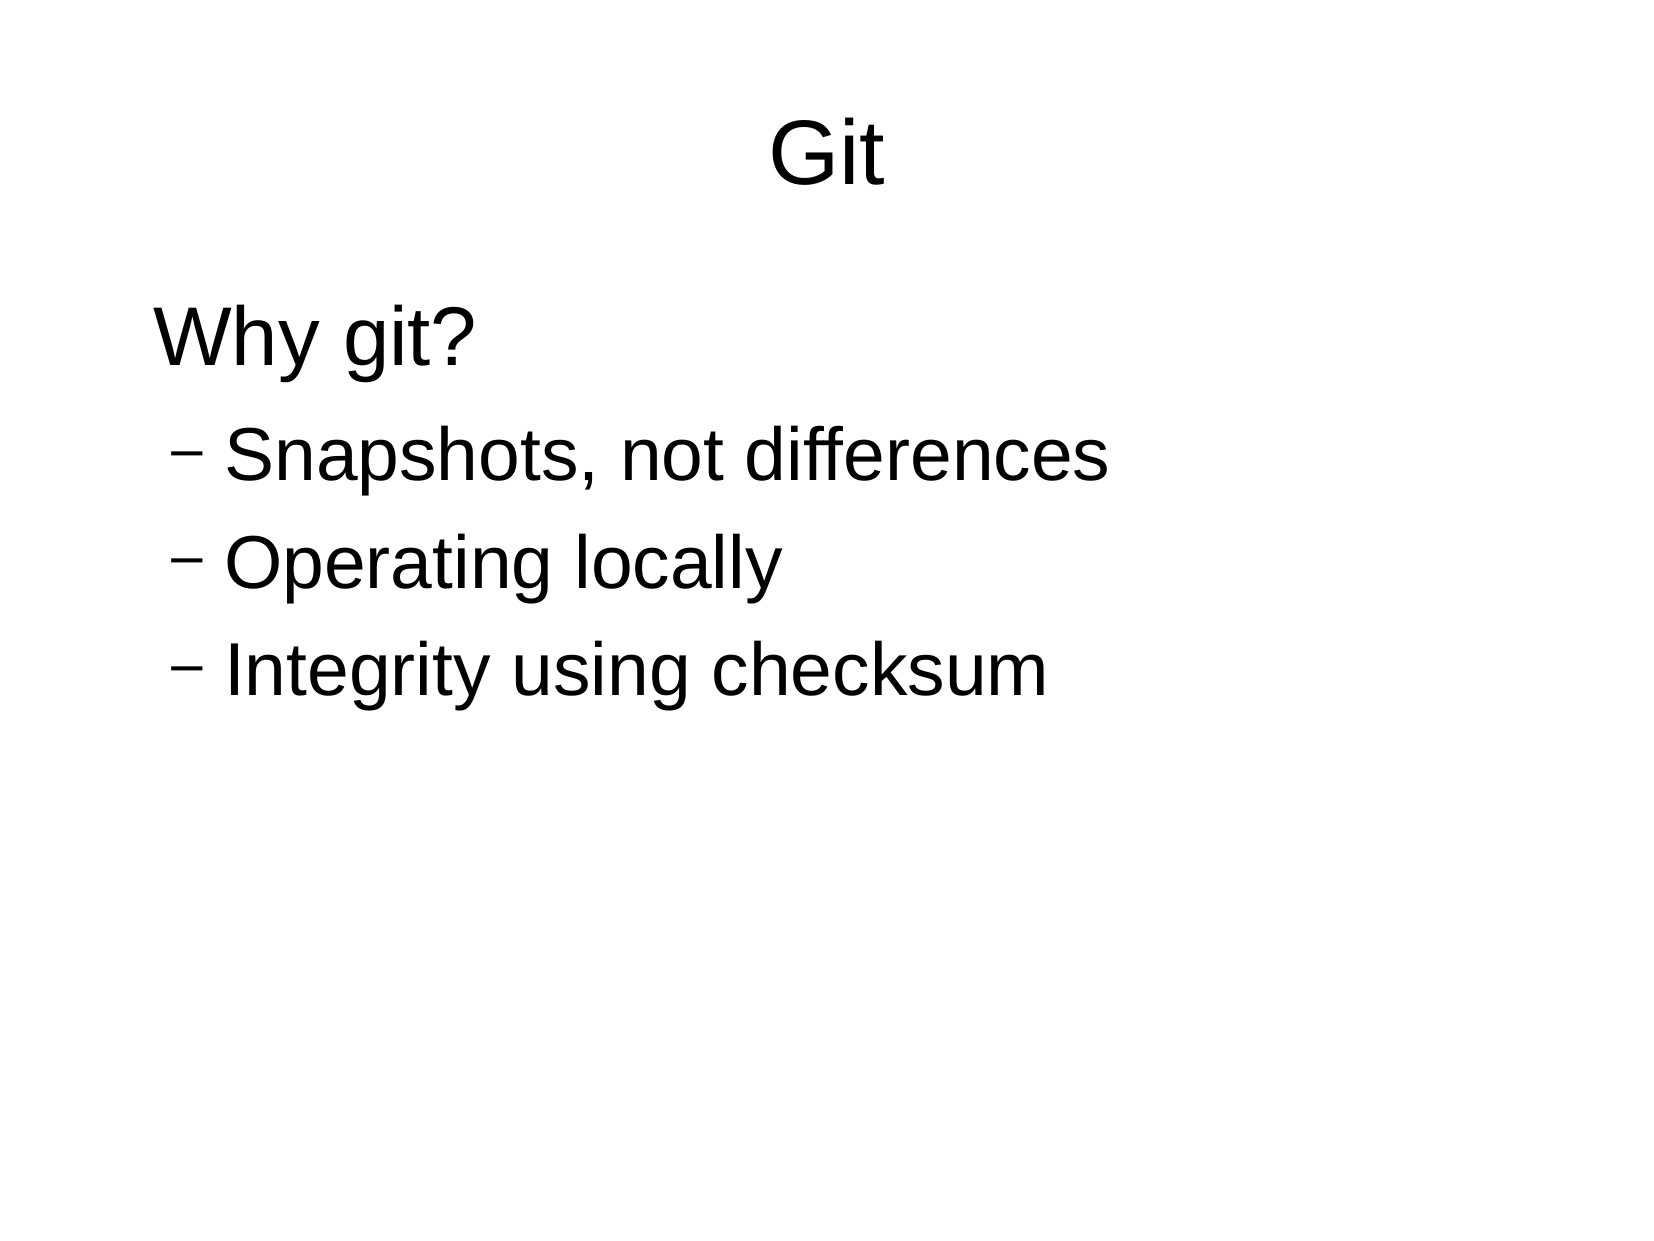

# Git
Why git?
Snapshots, not differences
Operating locally
Integrity using checksum